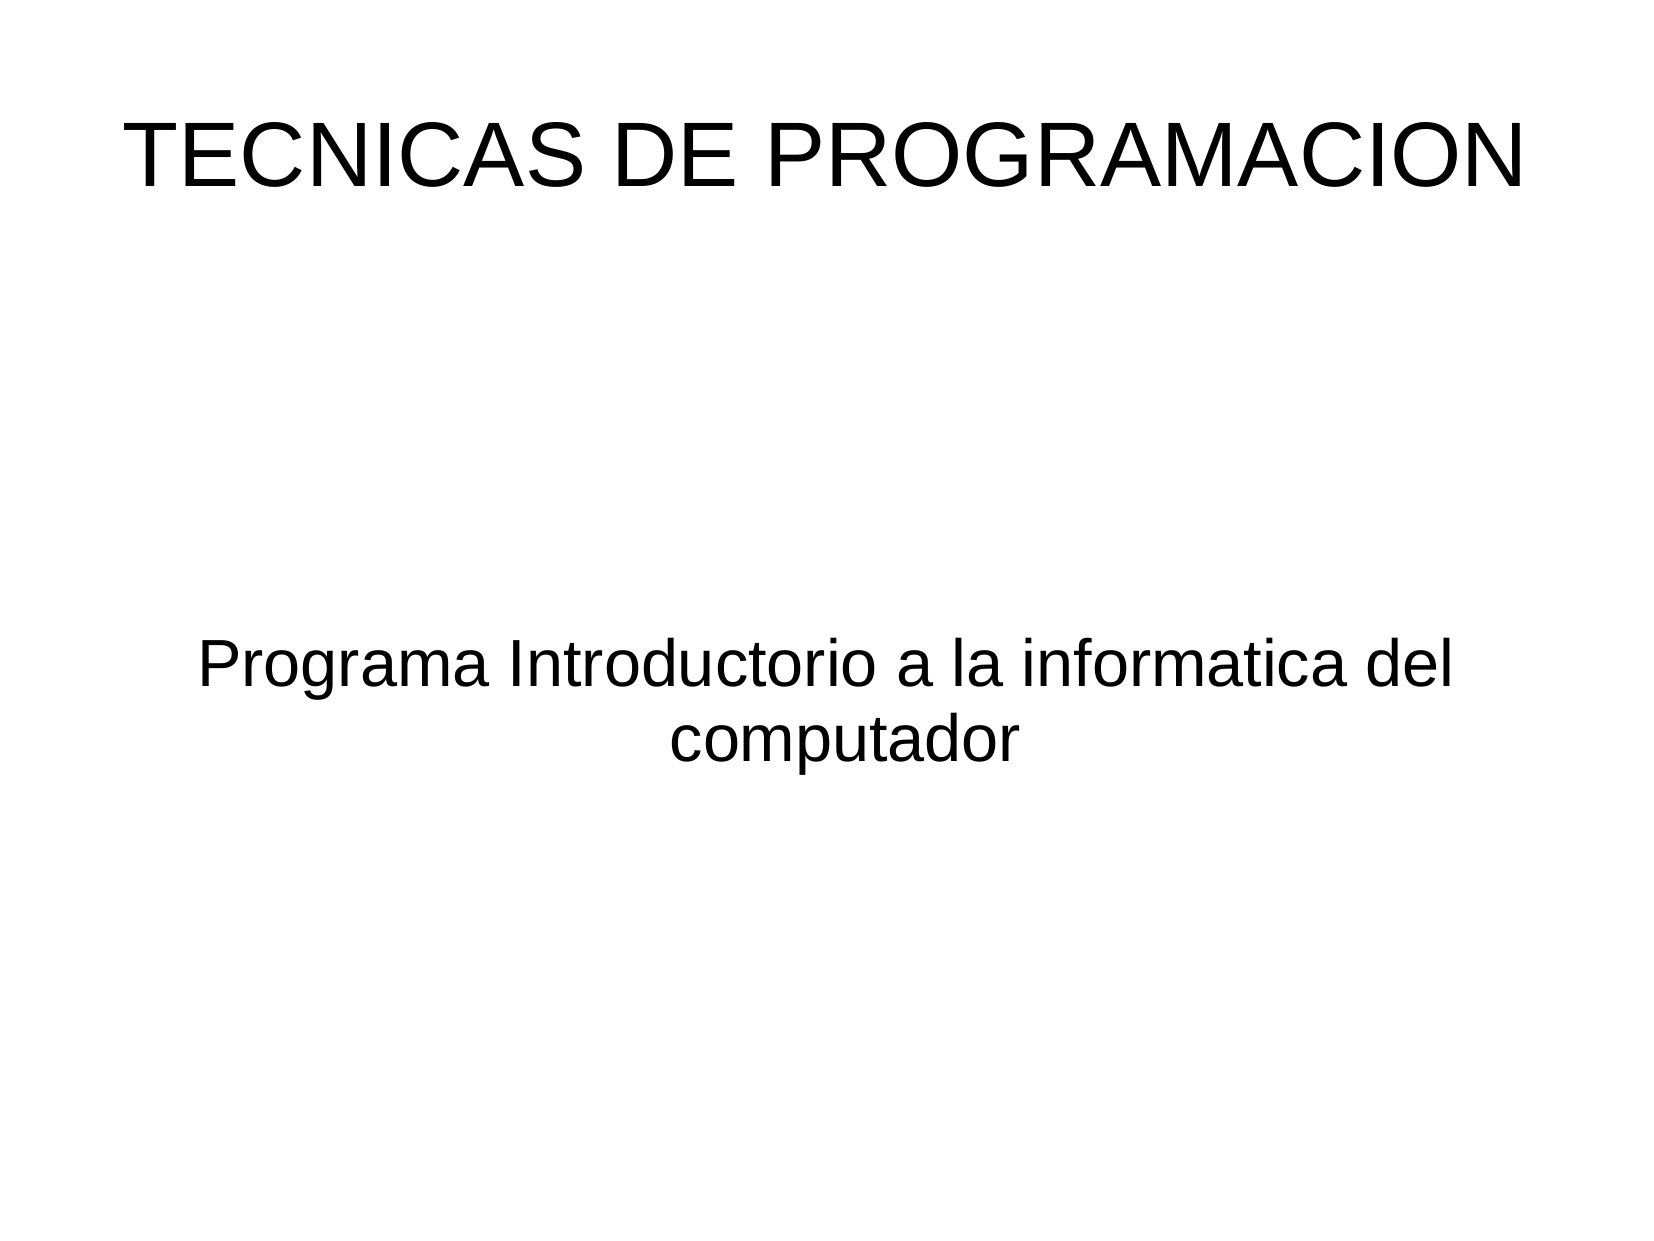

# TECNICAS DE PROGRAMACION
Programa Introductorio a la informatica del computador